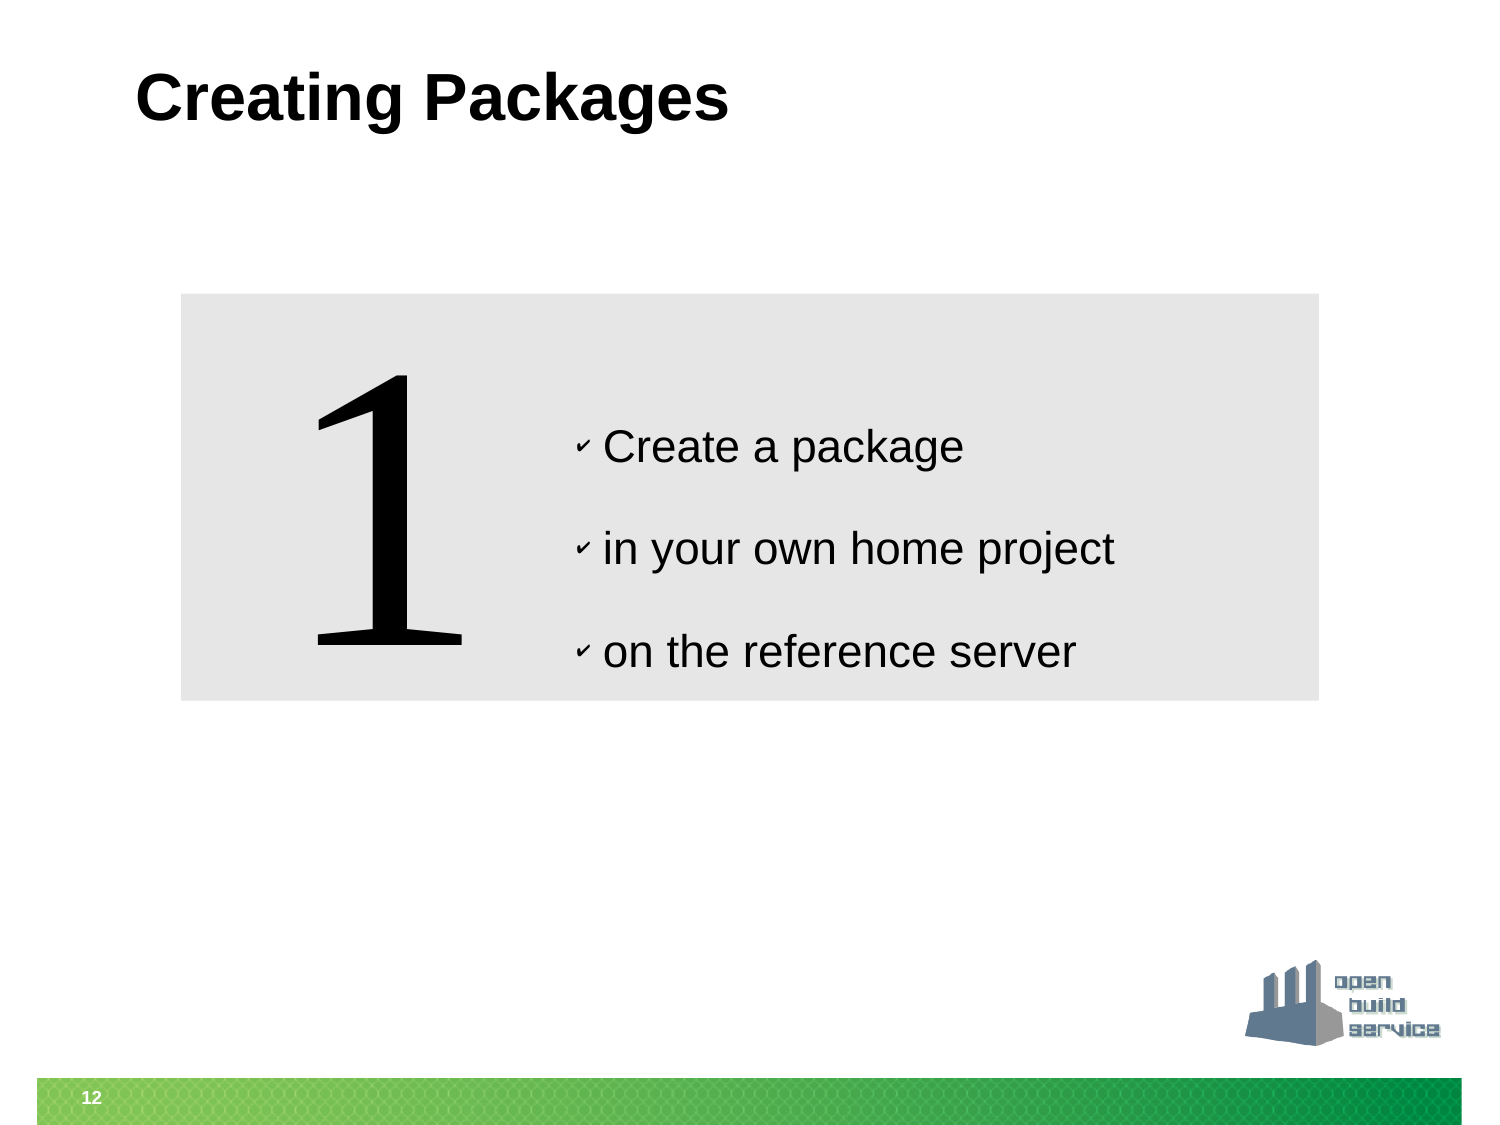

# Creating Packages
1
 Create a package
 in your own home project
 on the reference server